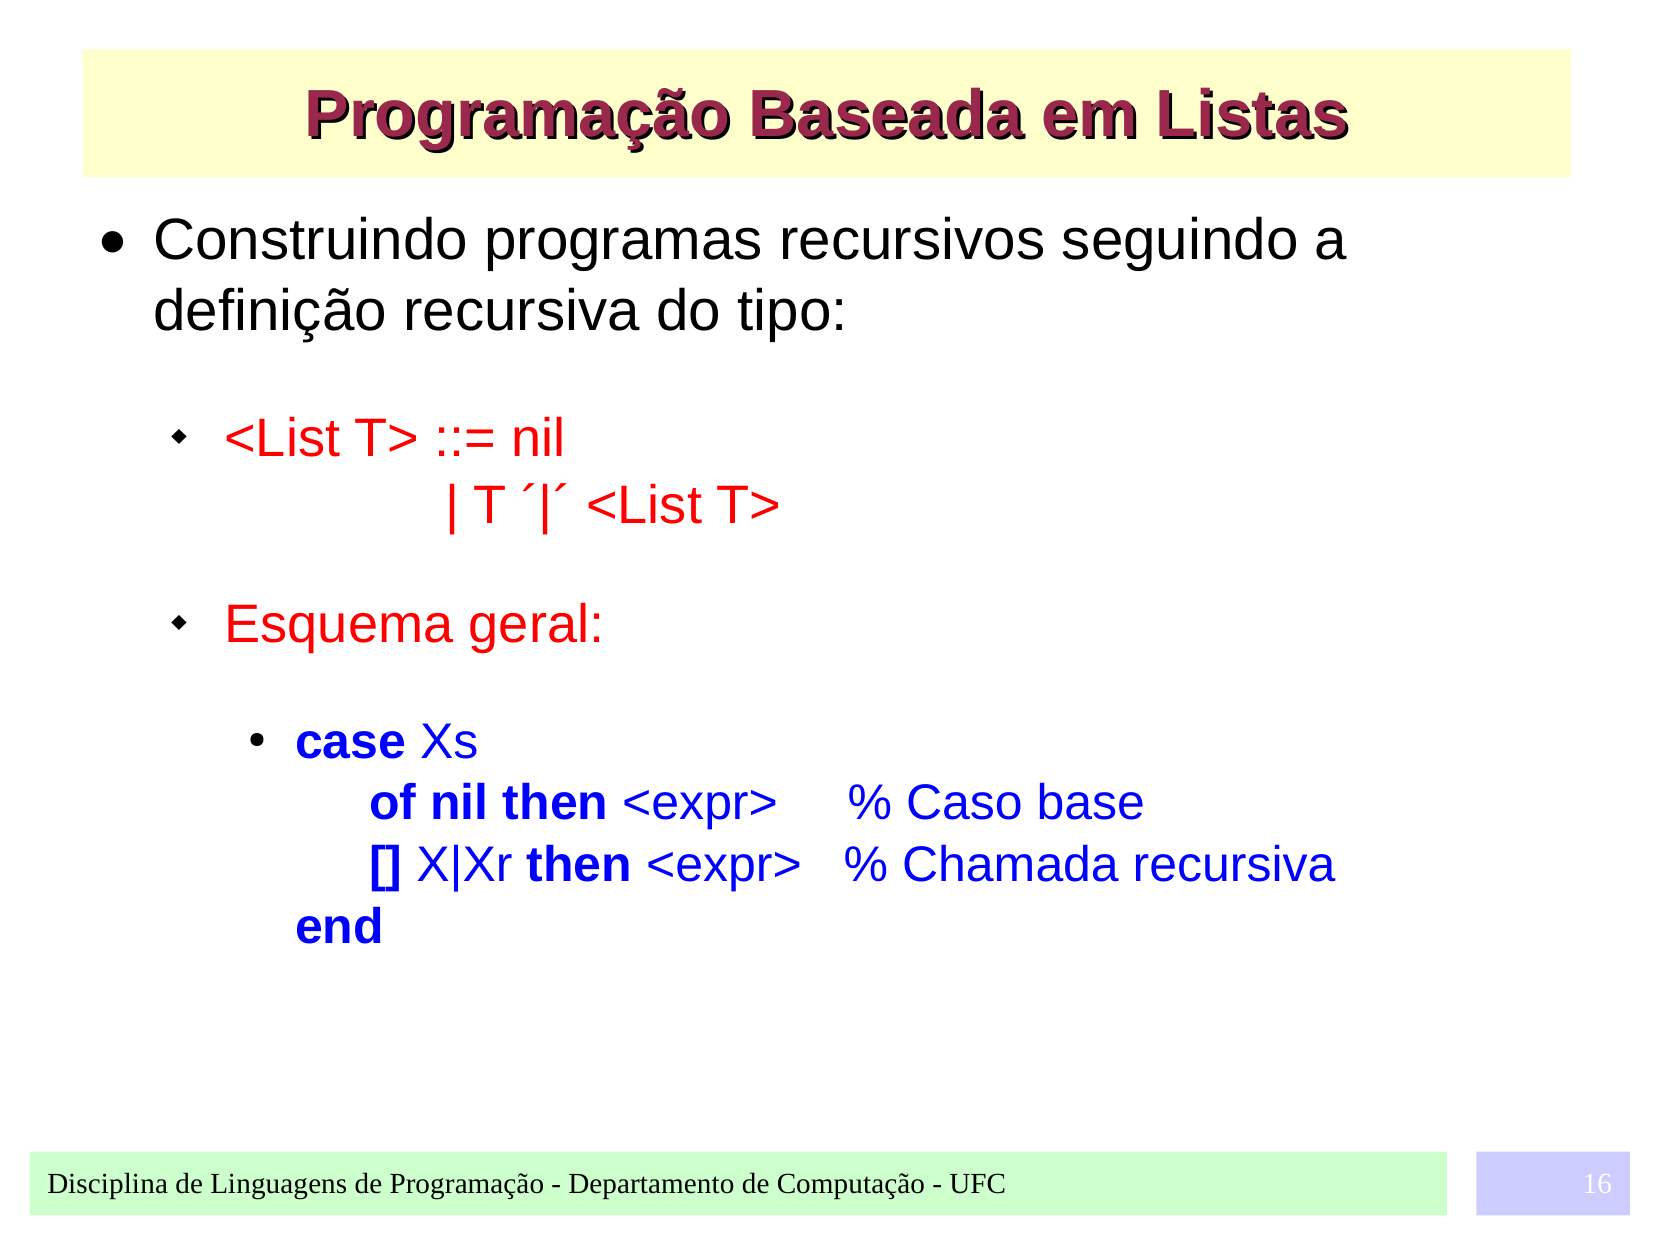

# Programação Baseada em Listas
Construindo programas recursivos seguindo a definição recursiva do tipo:
<List T> ::= nil
			| T ´|´ <List T>
Esquema geral:
case Xs
	of nil then <expr> % Caso base
	[] X|Xr then <expr> % Chamada recursiva
end
Disciplina de Linguagens de Programação - Departamento de Computação - UFC
16